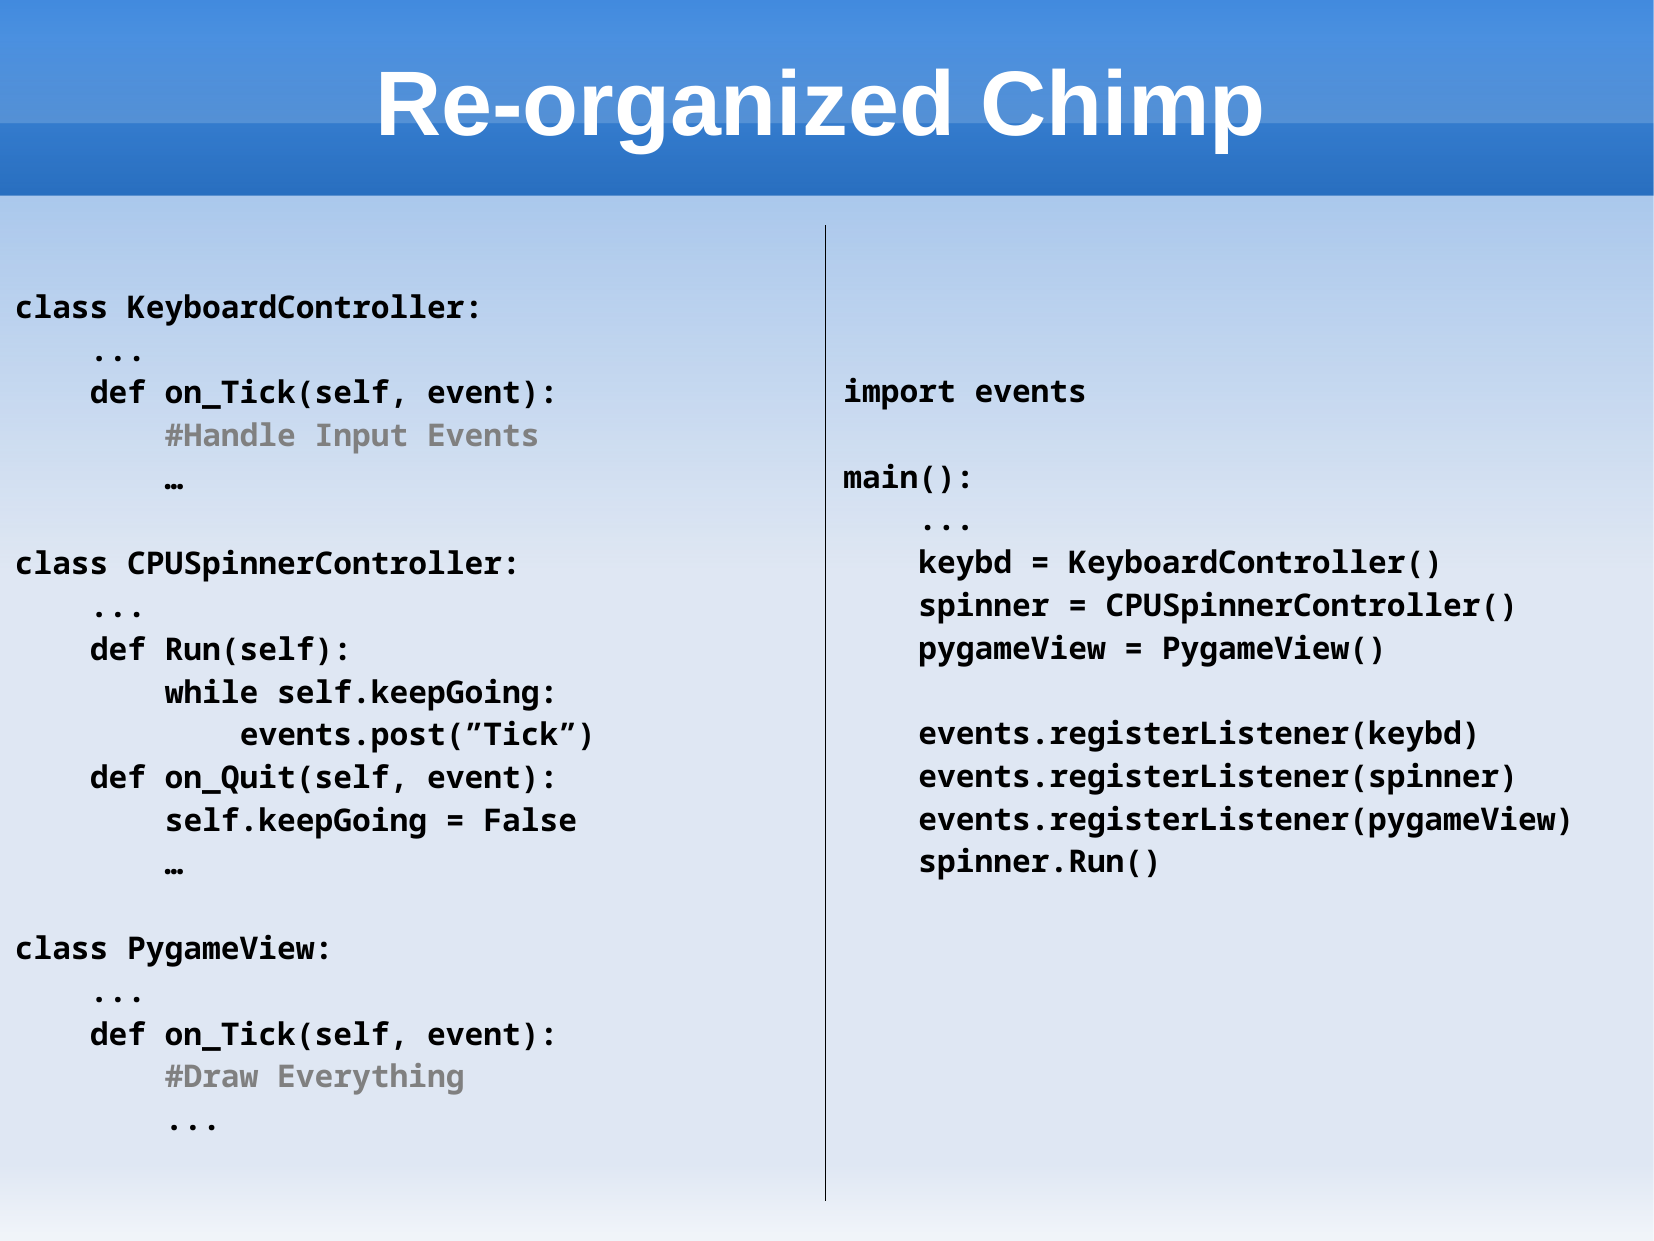

# Re-organized Chimp
class KeyboardController:
 ...
 def on_Tick(self, event):
 #Handle Input Events
 …
class CPUSpinnerController:
 ...
 def Run(self):
 while self.keepGoing:
 events.post(”Tick”)
 def on_Quit(self, event):
 self.keepGoing = False
 …
class PygameView:
 ...
 def on_Tick(self, event):
 #Draw Everything
 ...
import events
main():
 ...
 keybd = KeyboardController()
 spinner = CPUSpinnerController()
 pygameView = PygameView()
 events.registerListener(keybd)
 events.registerListener(spinner)
 events.registerListener(pygameView)
 spinner.Run()